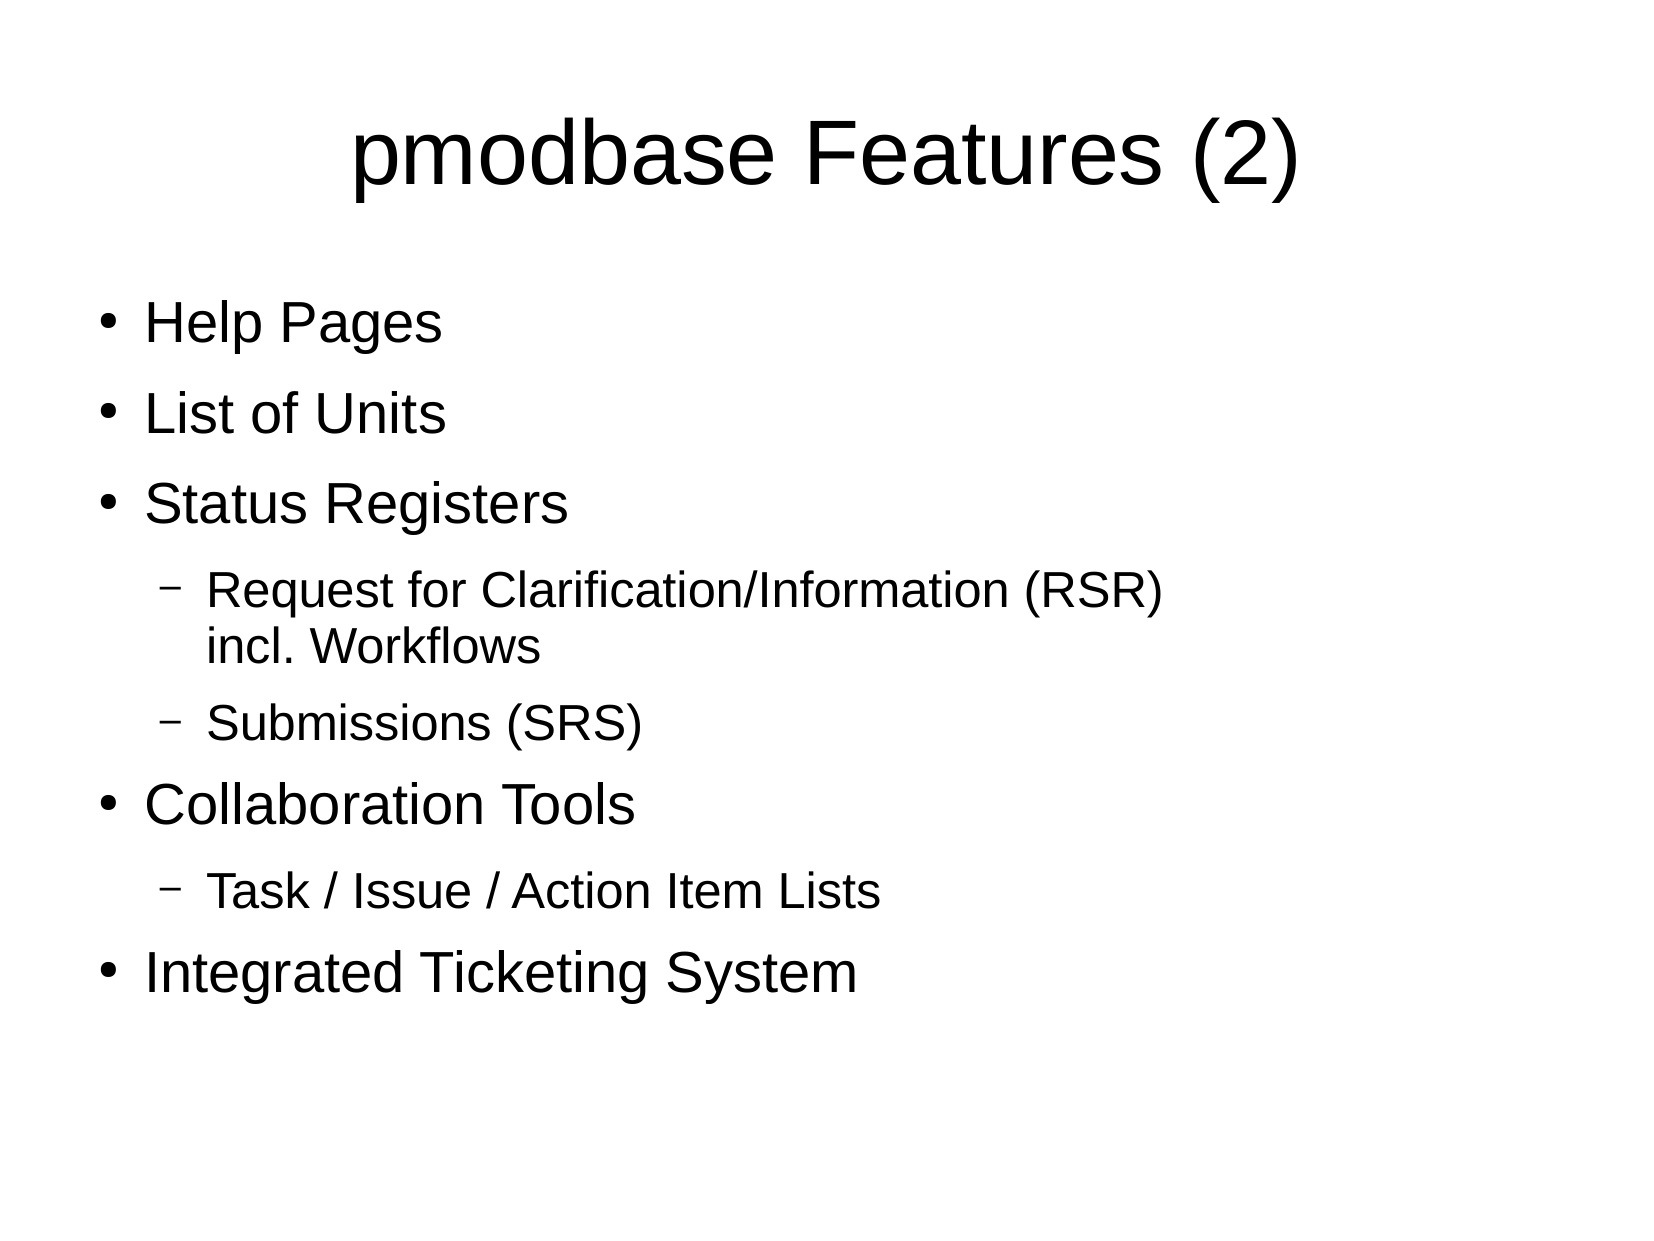

# pmodbase Features (2)
Help Pages
List of Units
Status Registers
Request for Clarification/Information (RSR)
incl. Workflows
Submissions (SRS)
Collaboration Tools
Task / Issue / Action Item Lists
Integrated Ticketing System